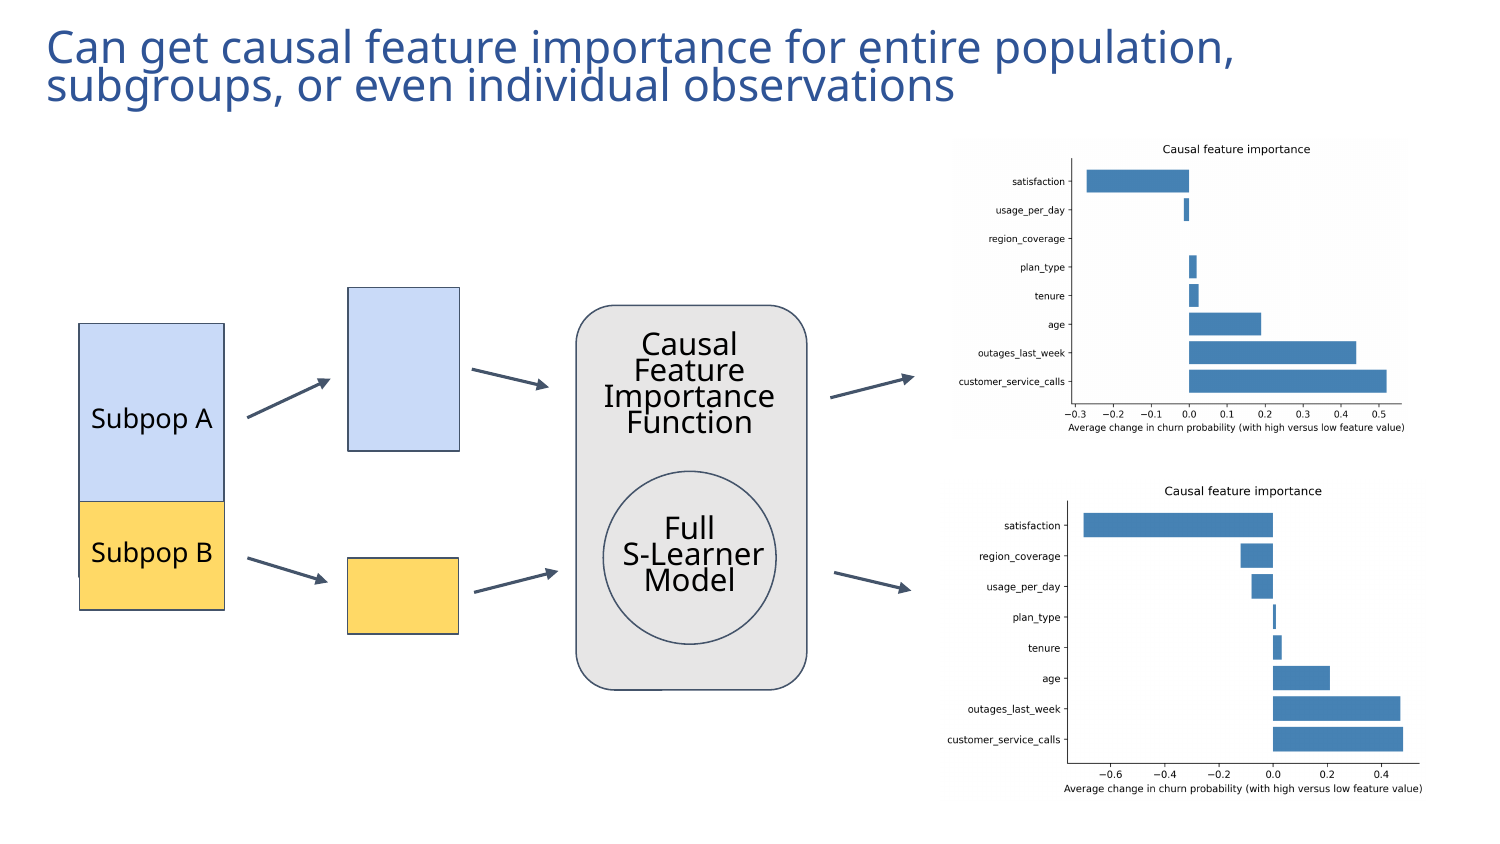

Can get causal feature importance for entire population, subgroups, or even individual observations
Causal
Feature
Importance
Function
Subpop A
Full
 S-Learner Model
Subpop B